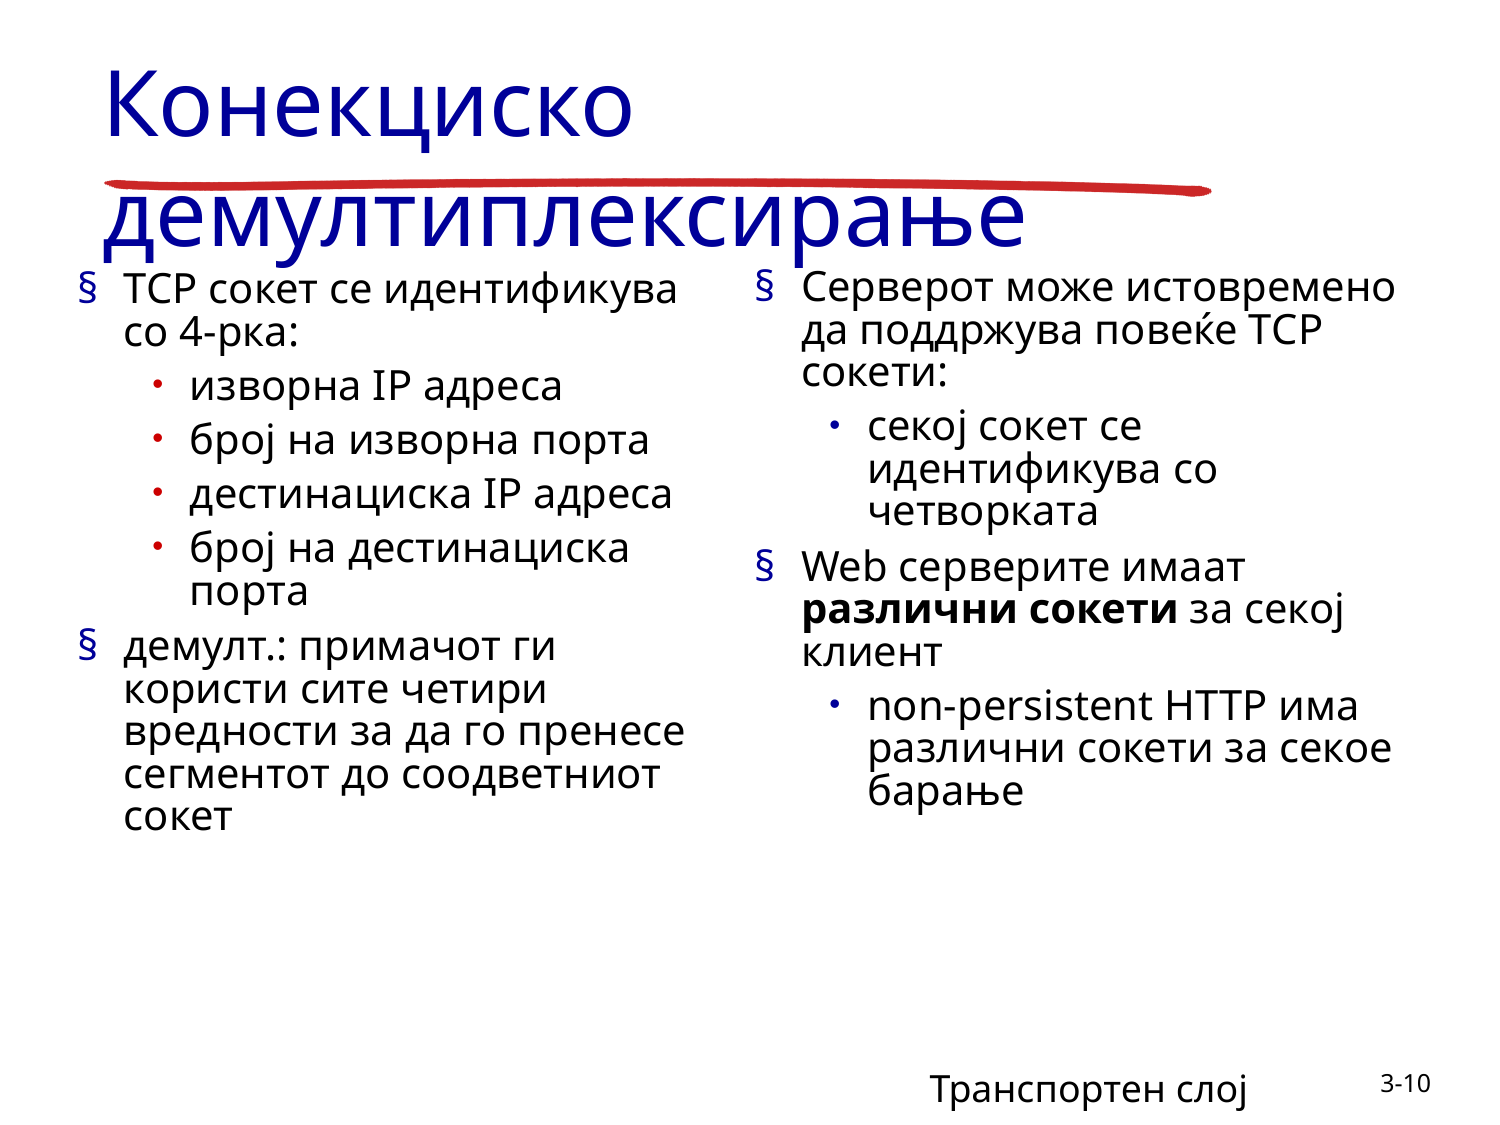

# Конекциско демултиплексирање
Серверот може истовремено да поддржува повеќе TCP сокети:
секој сокет се идентификува со четворката
Web серверите имаат различни сокети за секој клиент
non-persistent HTTP има различни сокети за секое барање
TCP сокет се идентификува со 4-рка:
изворна IP адреса
број на изворна порта
дестинациска IP адреса
број на дестинациска порта
демулт.: примачот ги користи сите четири вредности за да го пренесе сегментот до соодветниот сокет
Транспортен слој